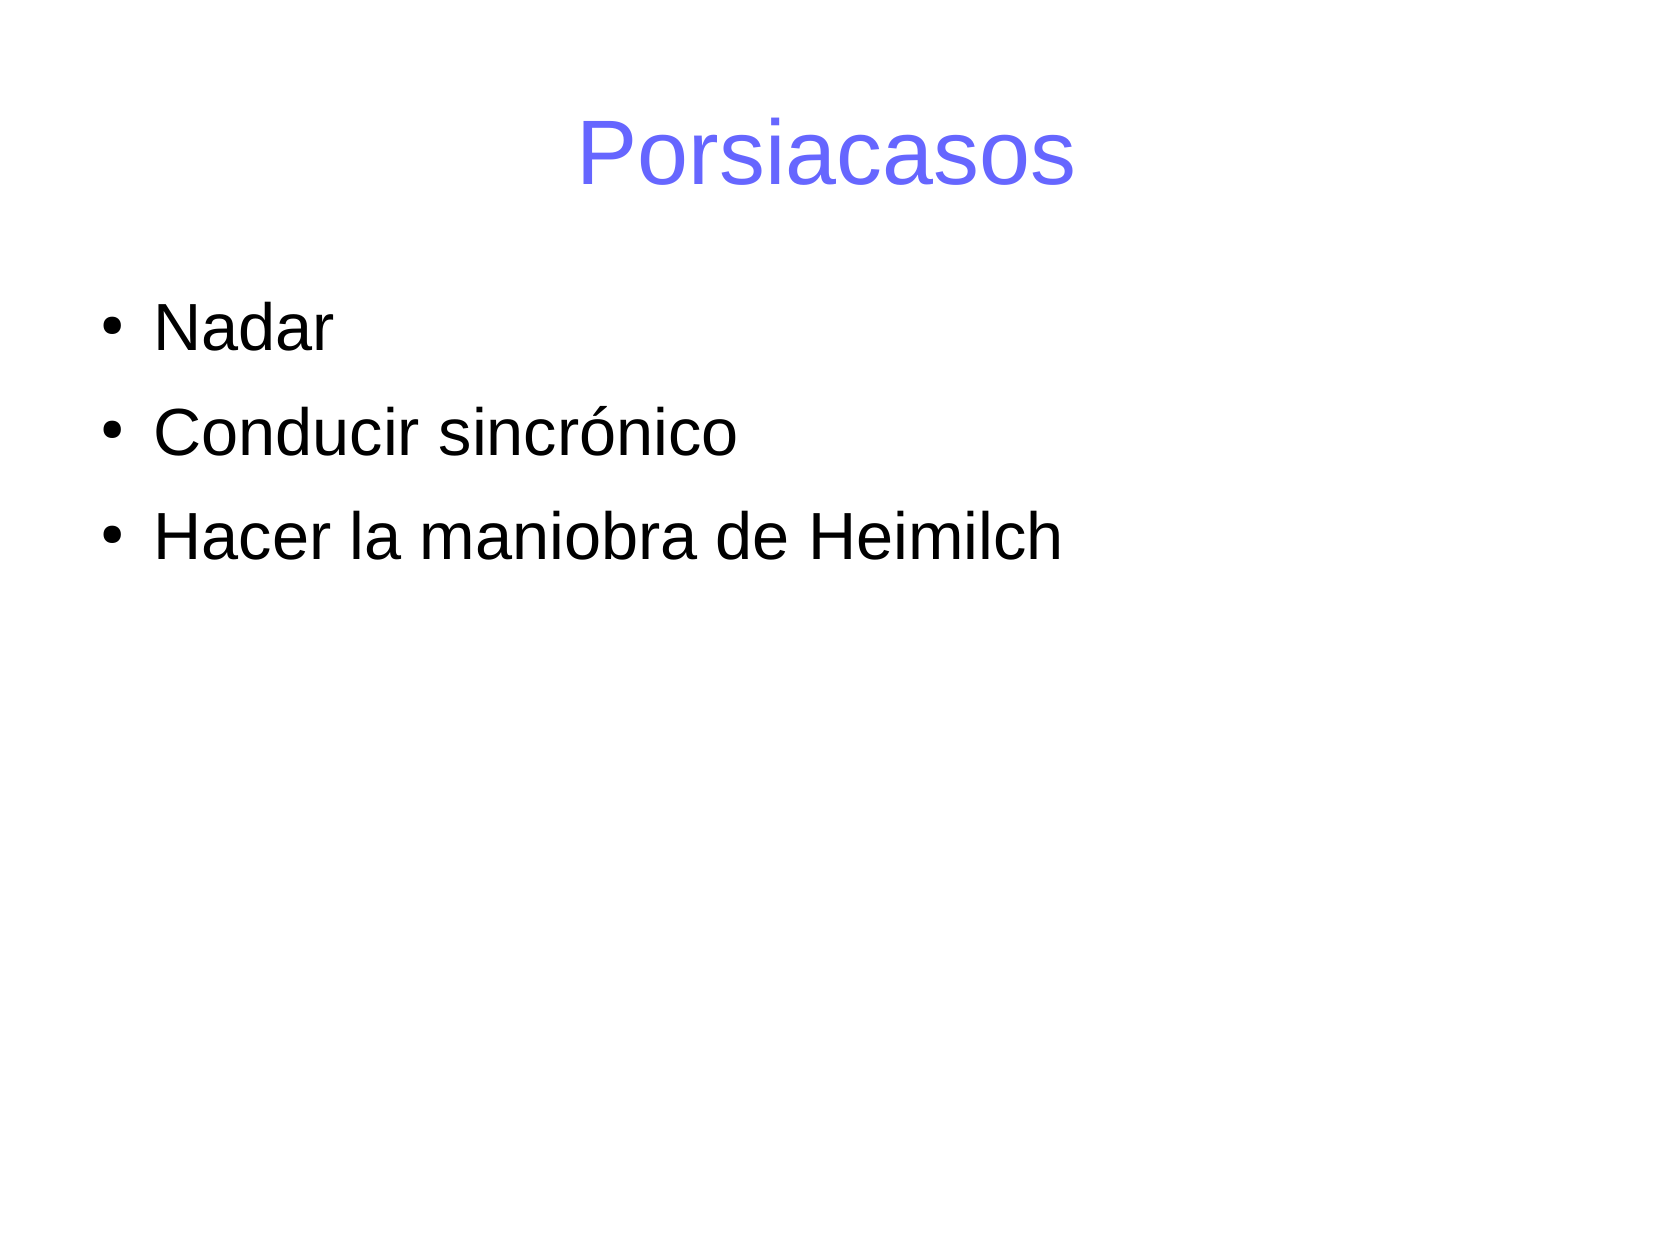

Porsiacasos
# Nadar
Conducir sincrónico
Hacer la maniobra de Heimilch